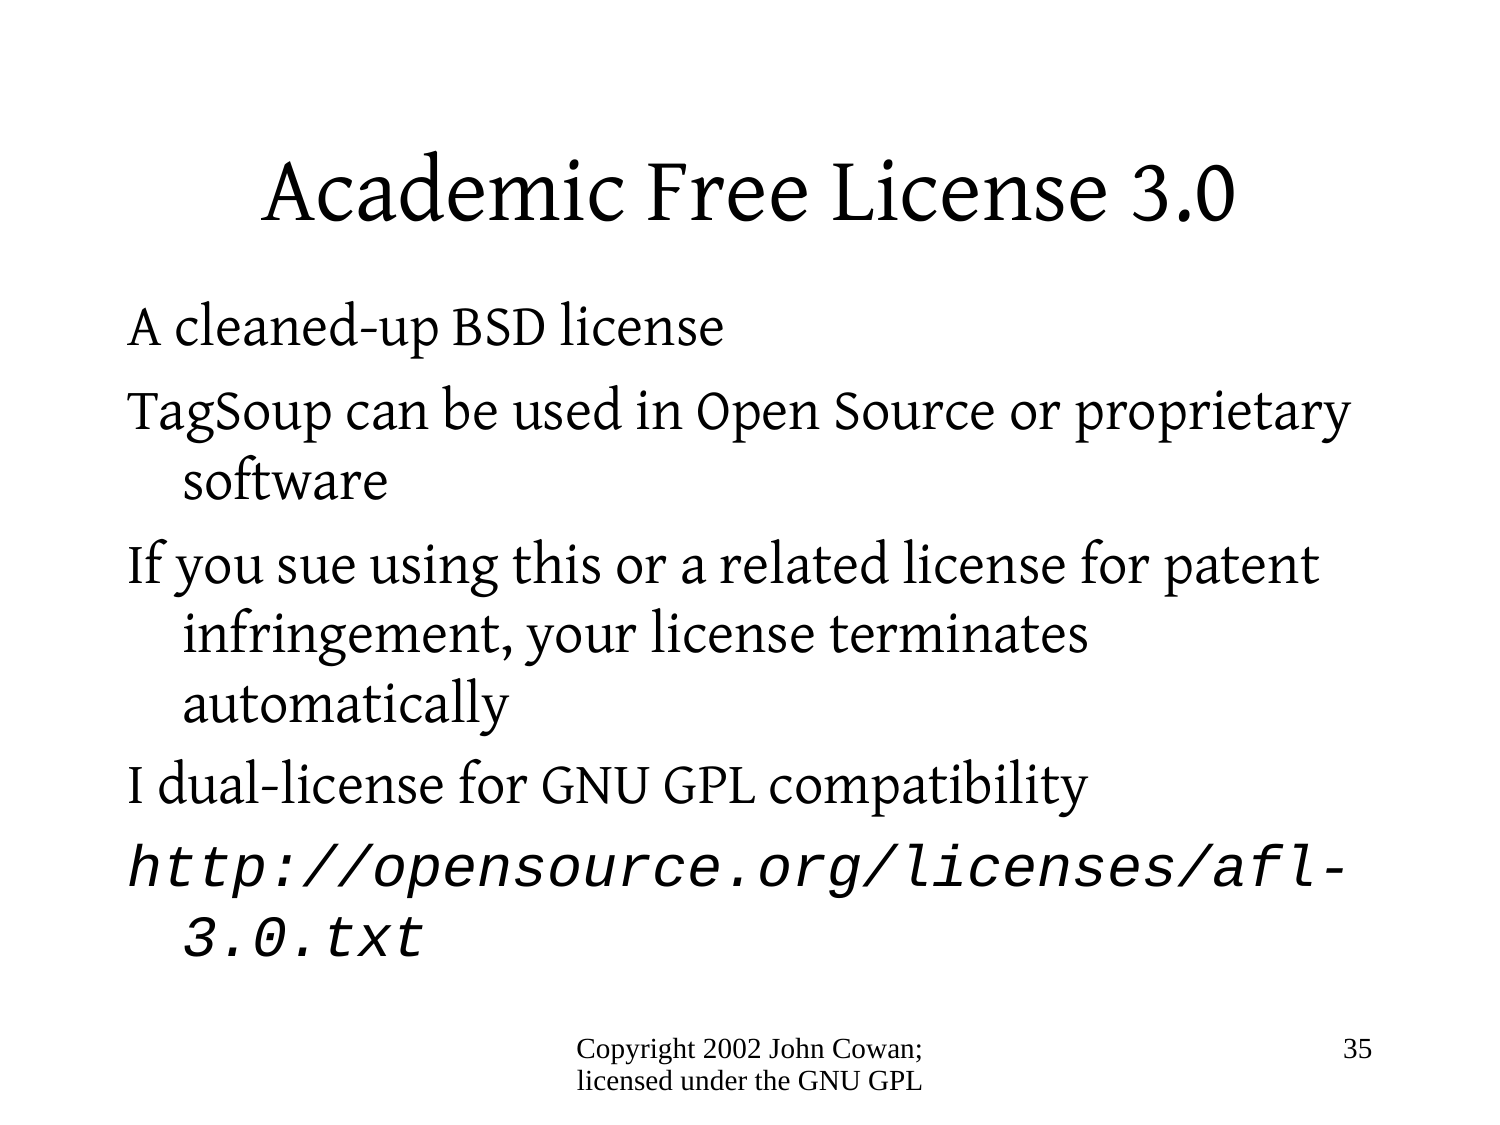

# Academic Free License 3.0
A cleaned-up BSD license
TagSoup can be used in Open Source or proprietary software
If you sue using this or a related license for patent infringement, your license terminates automatically
I dual-license for GNU GPL compatibility
http://opensource.org/licenses/afl-3.0.txt
Copyright 2002 John Cowan; licensed under the GNU GPL
35